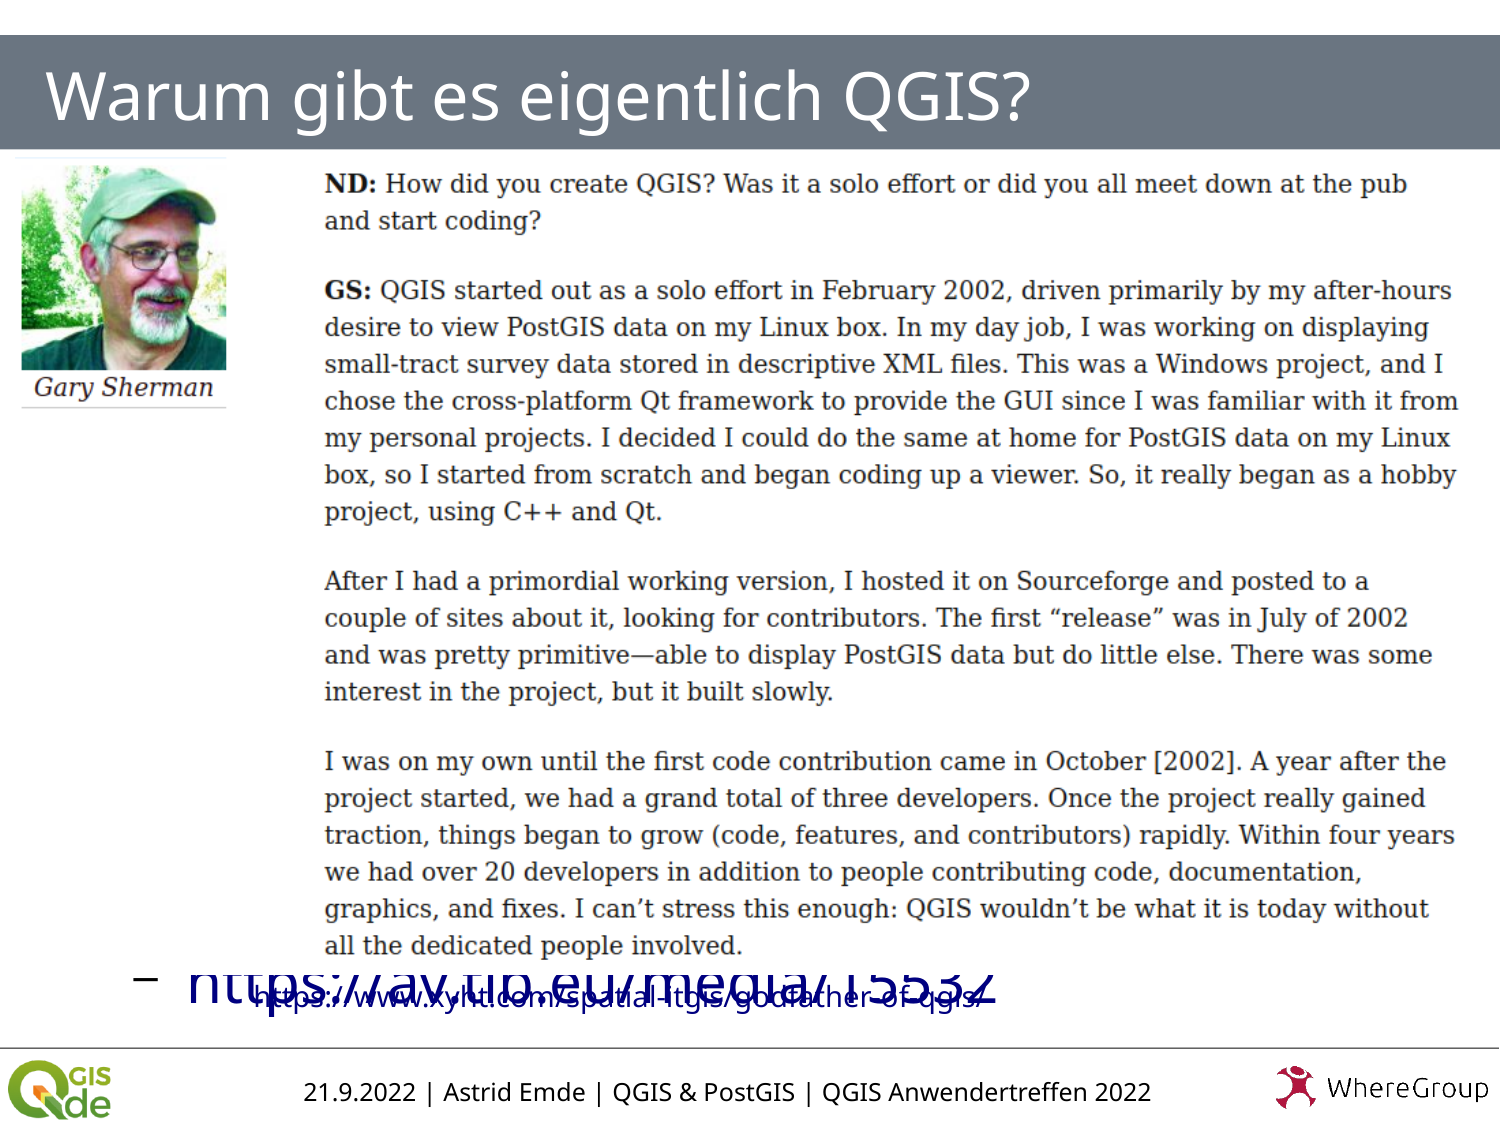

# Warum gibt es eigentlich QGIS?
Vor 20 Jahren brauchte Gary Sherman (Alaska) einen Client zur Anzeige von PostGIS-Daten.
Quantum GIS - Viewer für PostGIS-Daten unter Linux C++ und Qt
Erster "Release" im Juli 2002 auf Sourceforge
https://www.xyht.com/spatial-itgis/godfather-of-qgis/
https://av.tib.eu/media/15532
https://www.xyht.com/spatial-itgis/godfather-of-qgis/